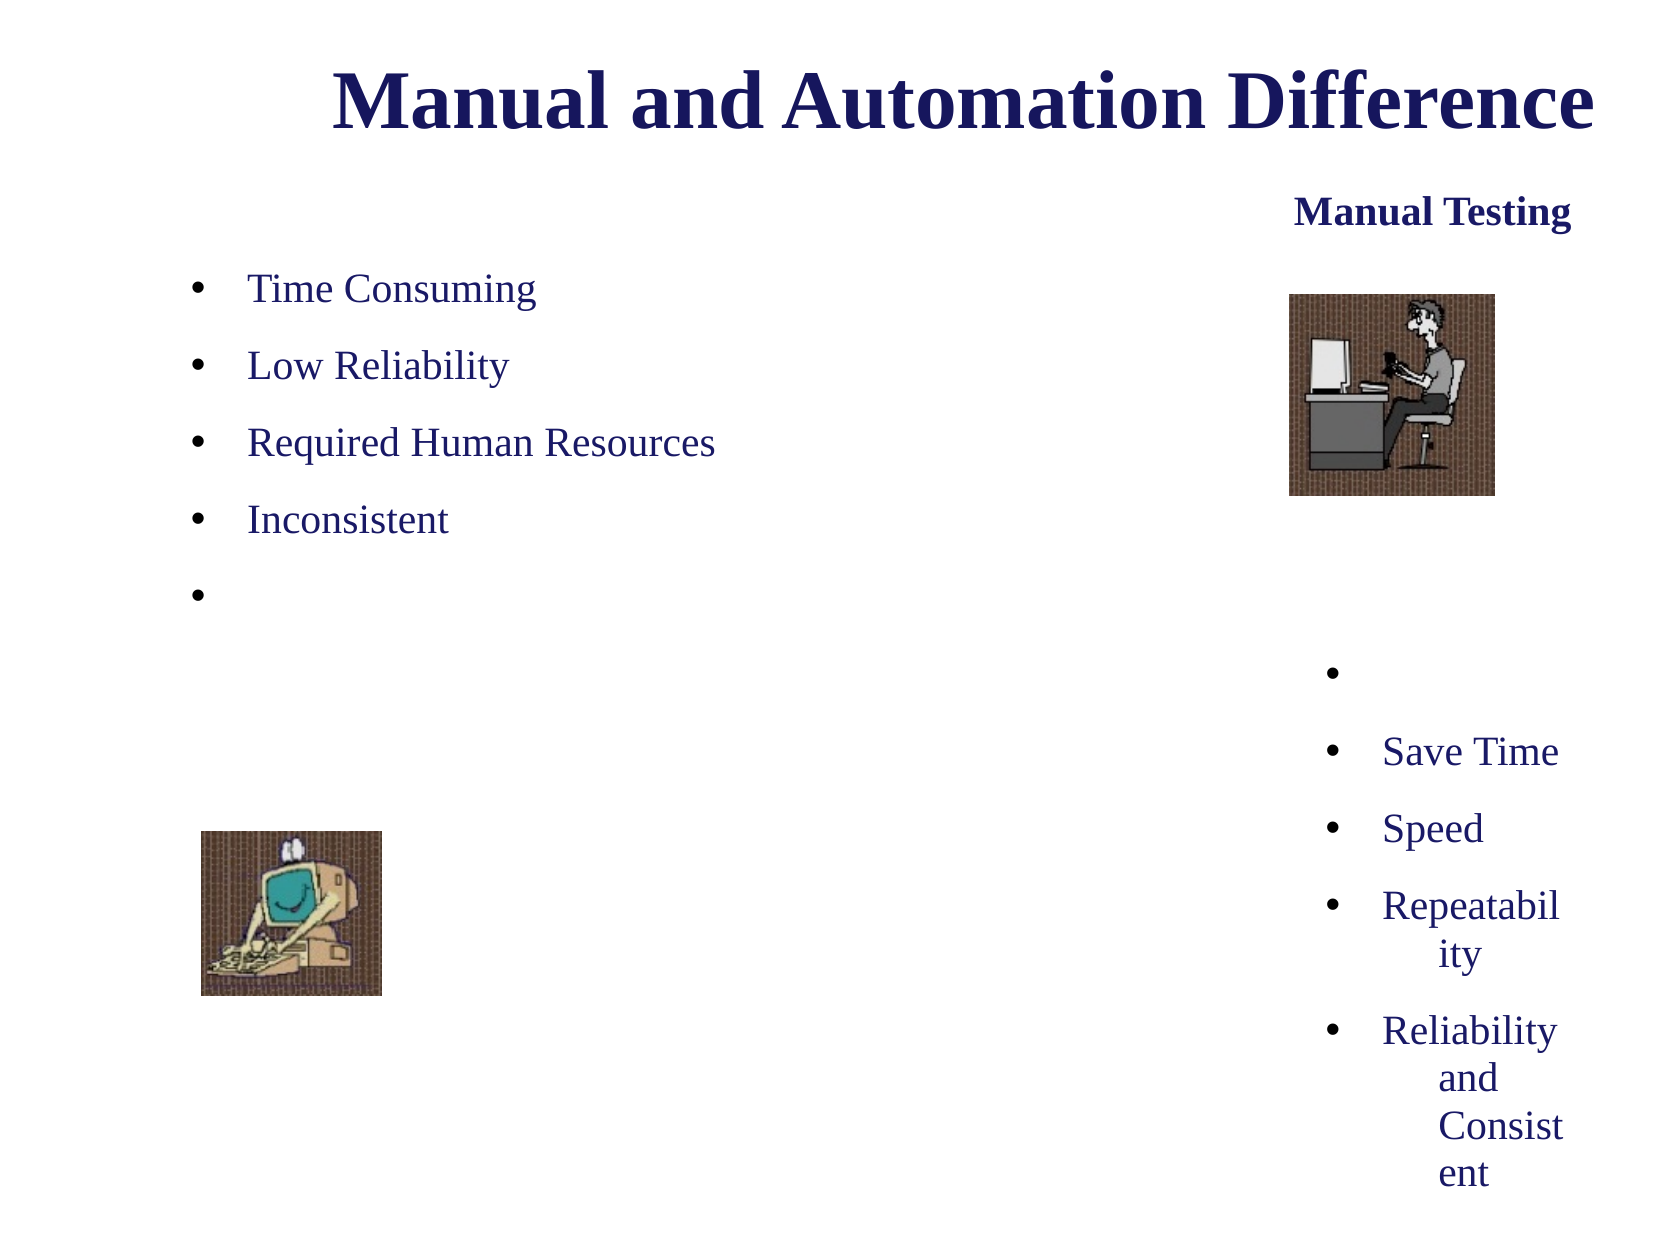

Manual and Automation Difference
Manual Testing
Time Consuming
Low Reliability
Required Human Resources
Inconsistent
Save Time
Speed
Repeatability
Reliability and Consistent